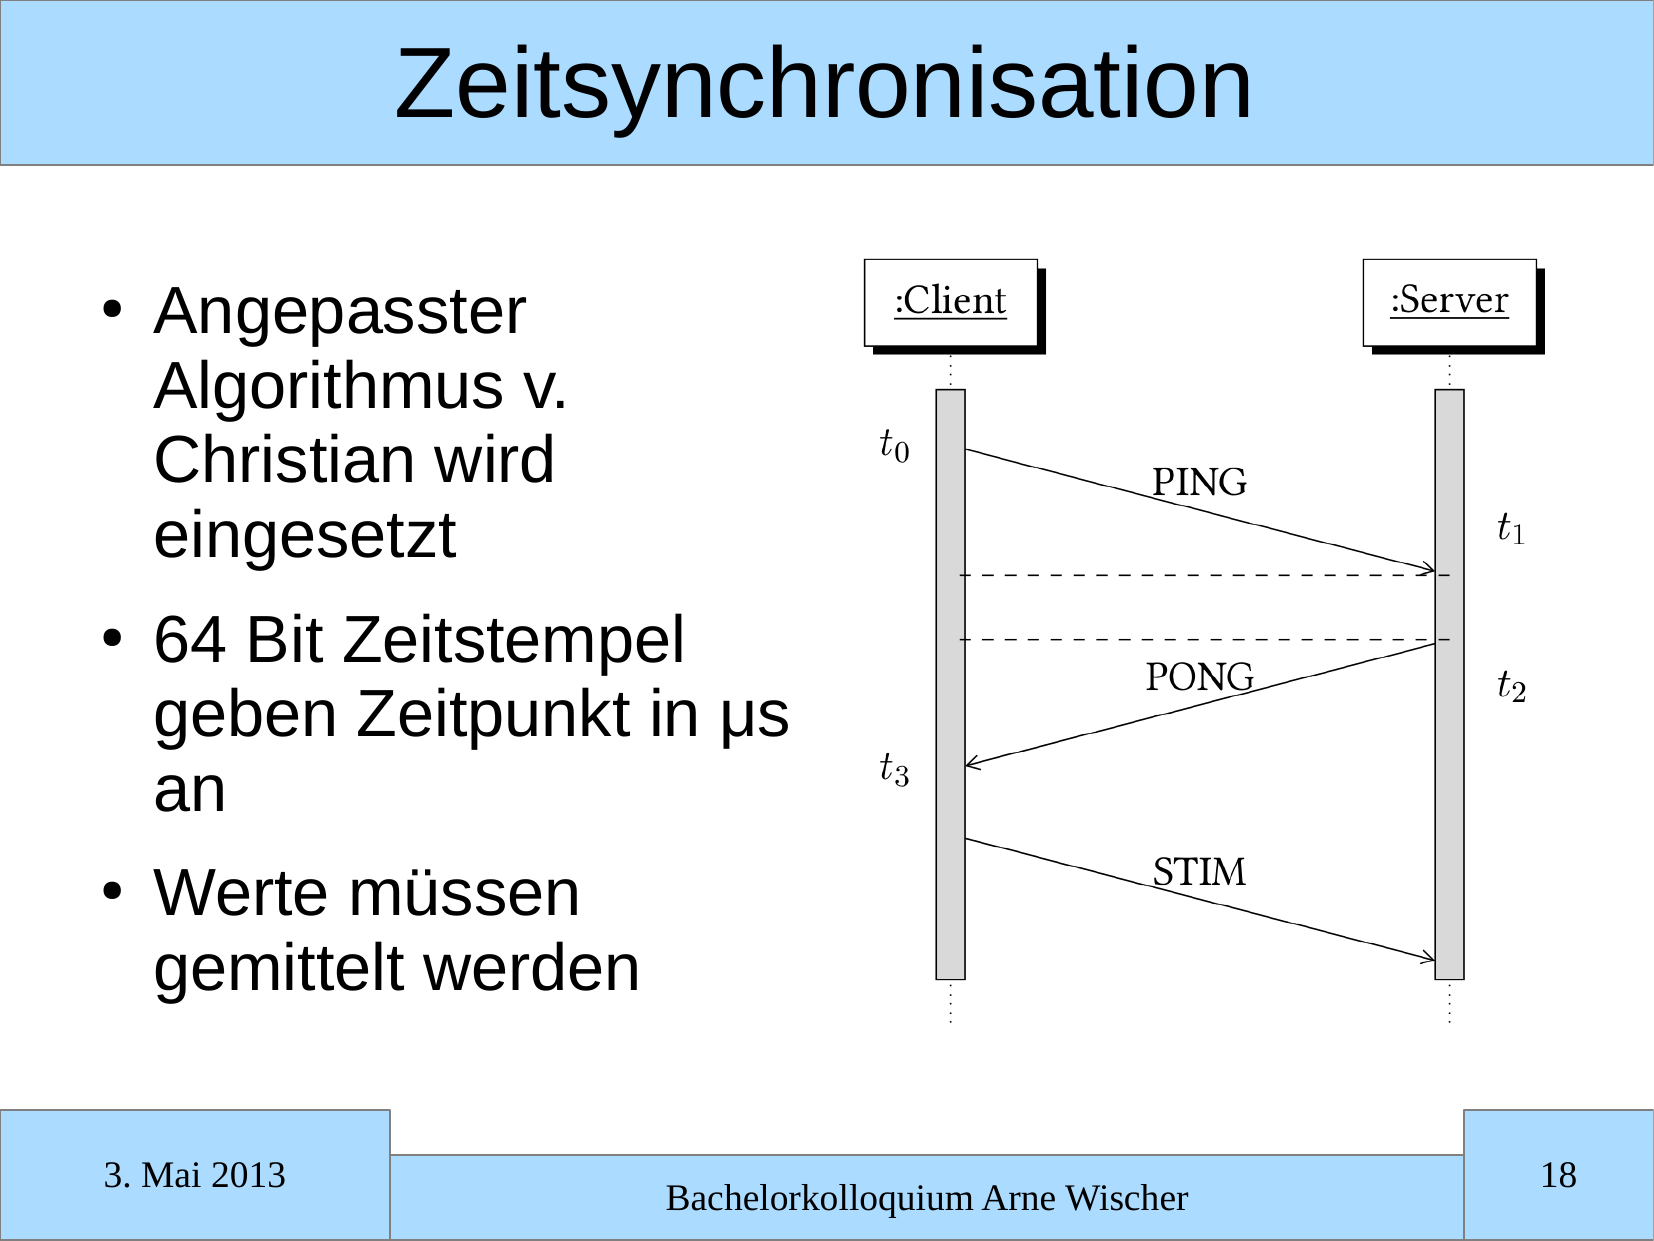

# Zeitsynchronisation
Angepasster Algorithmus v. Christian wird eingesetzt
64 Bit Zeitstempel geben Zeitpunkt in μs an
Werte müssen gemittelt werden
3. Mai 2013
18
Bachelorkolloquium Arne Wischer